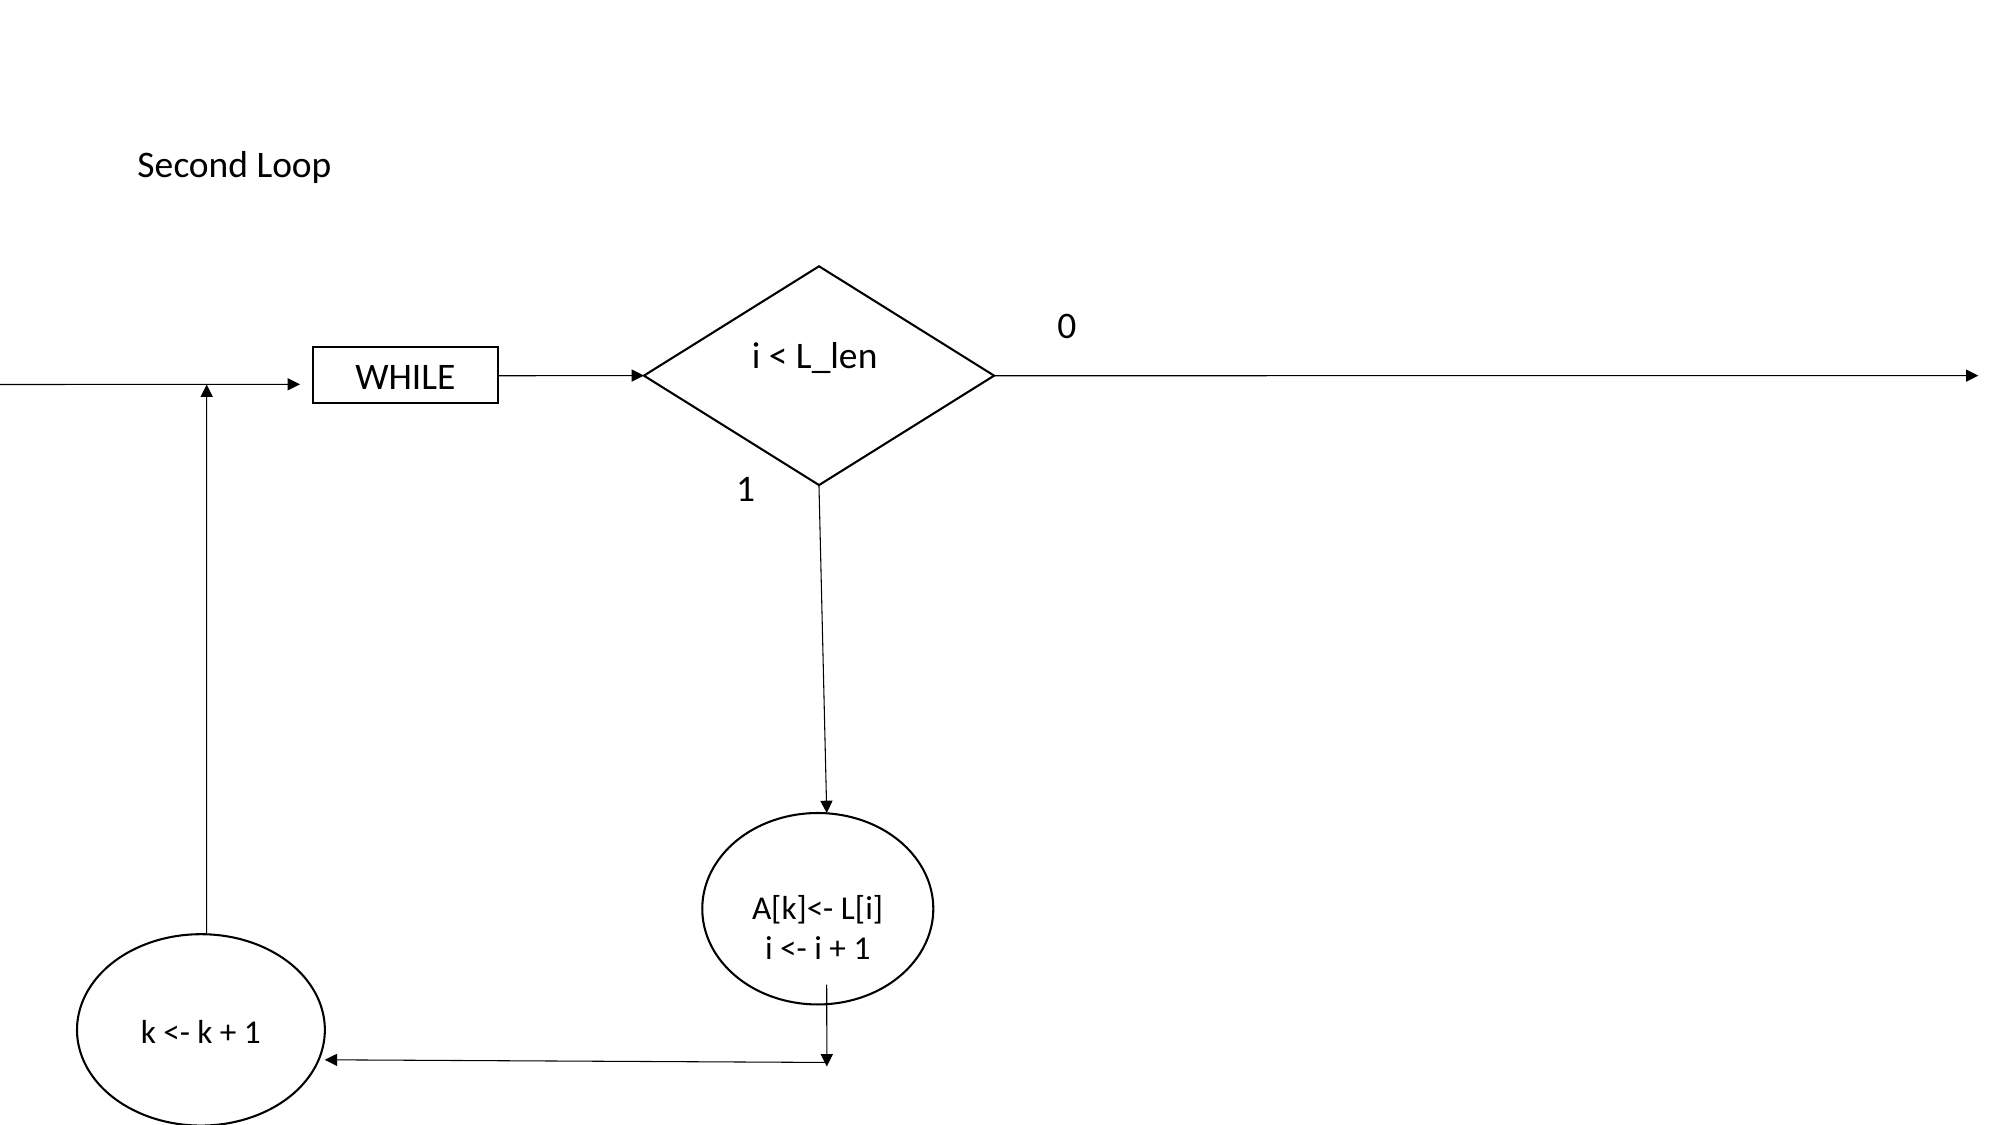

# Second Loop
i < L_len
0
WHILE
1
A[k]<- L[i]
i <- i + 1
k <- k + 1